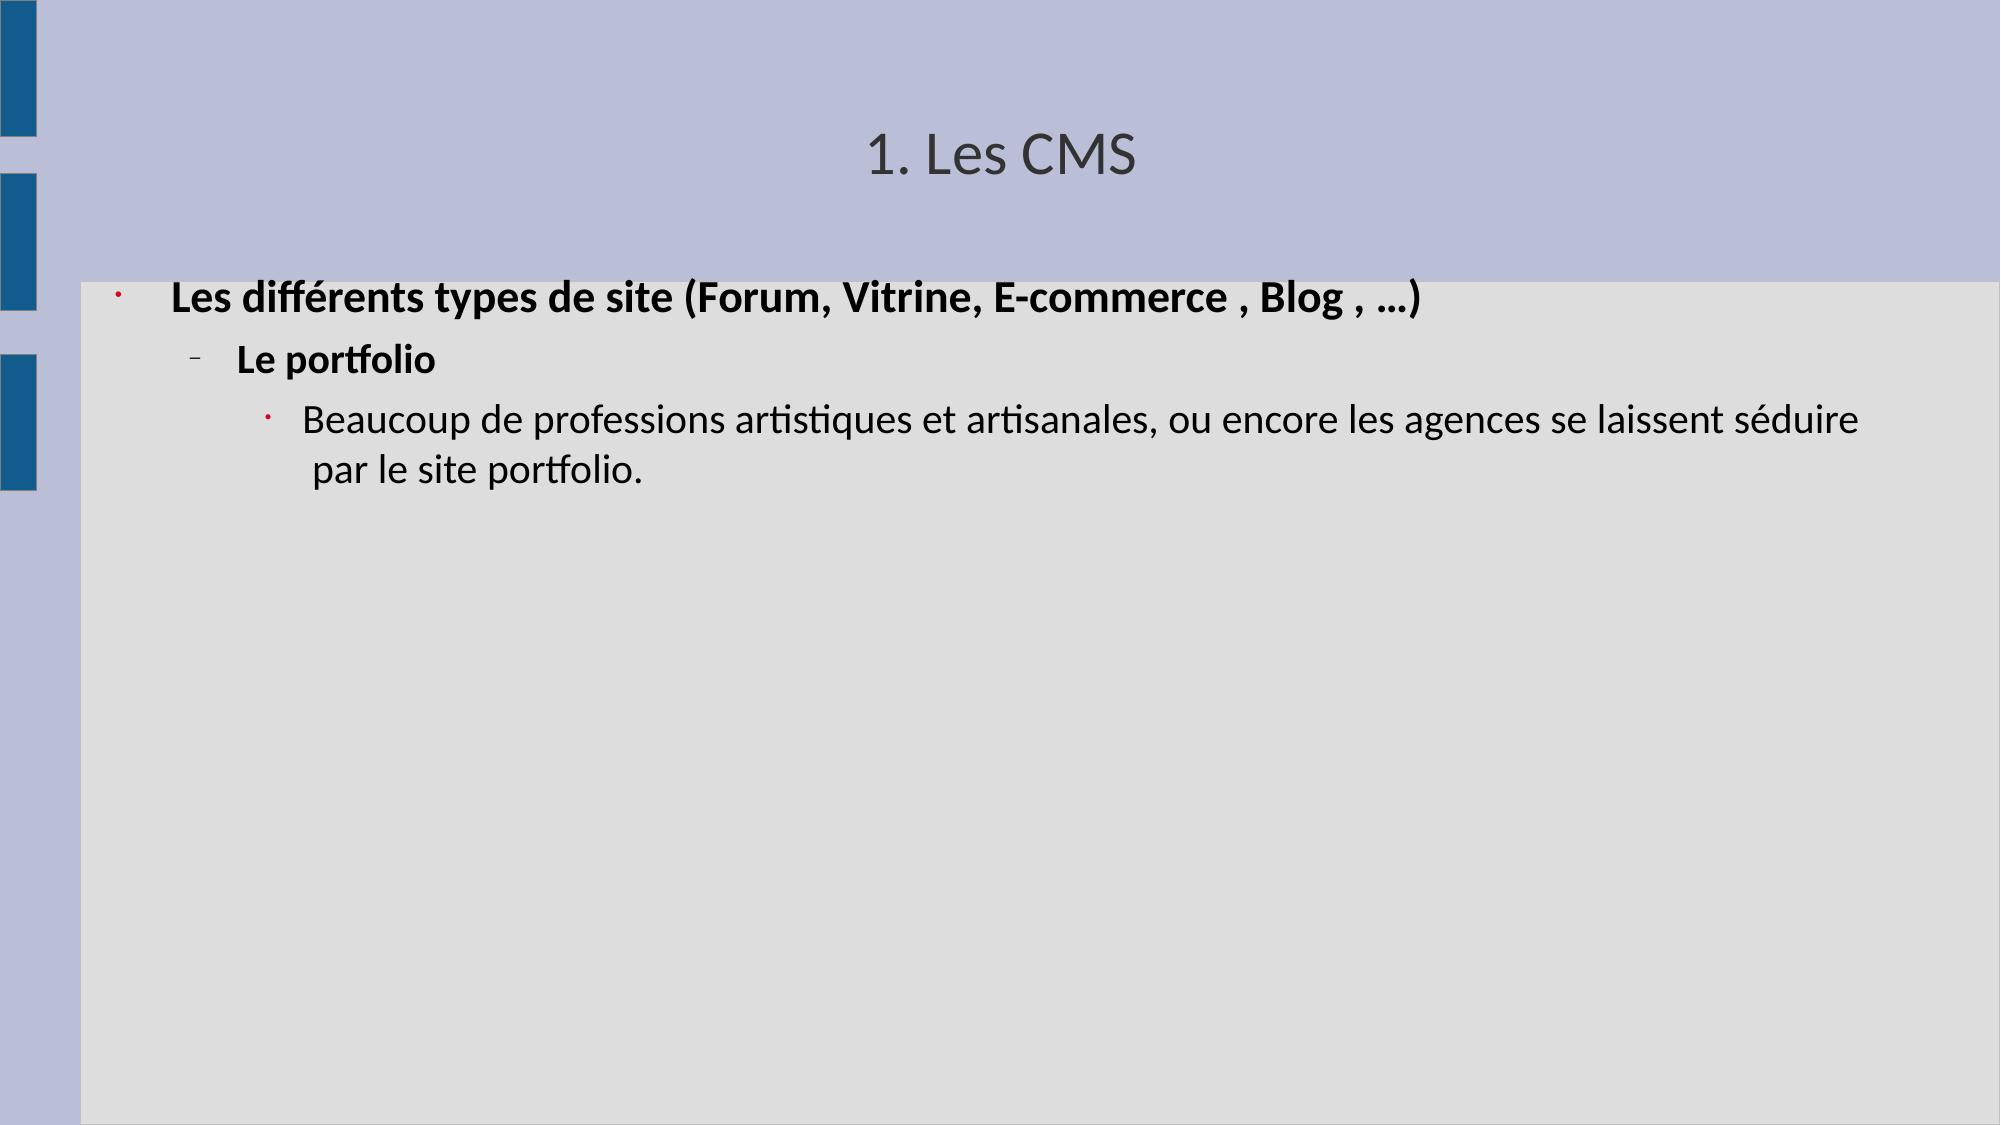

# 1. Les CMS
Les différents types de site (Forum, Vitrine, E-commerce , Blog , …)
Le portfolio
Beaucoup de professions artistiques et artisanales, ou encore les agences se laissent séduire par le site portfolio.